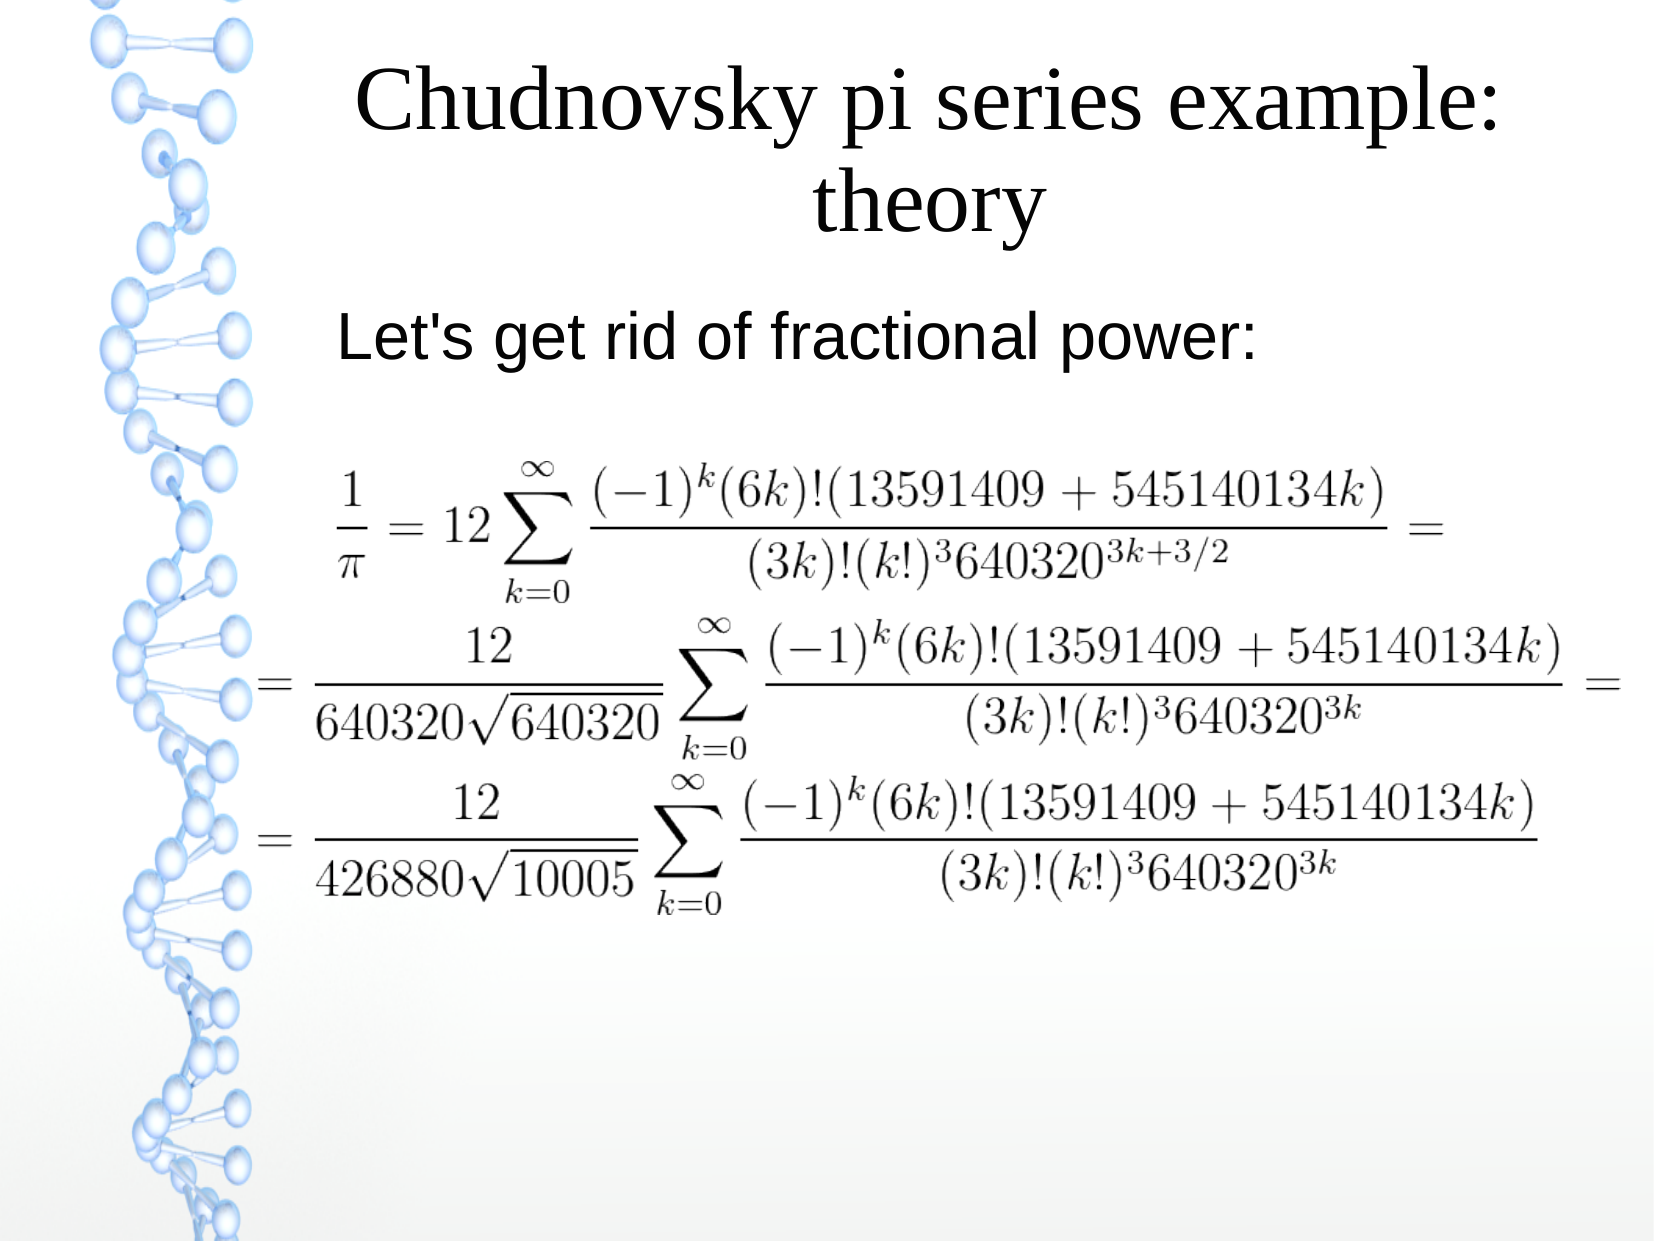

# Chudnovsky pi series example: theory
Let's get rid of fractional power: